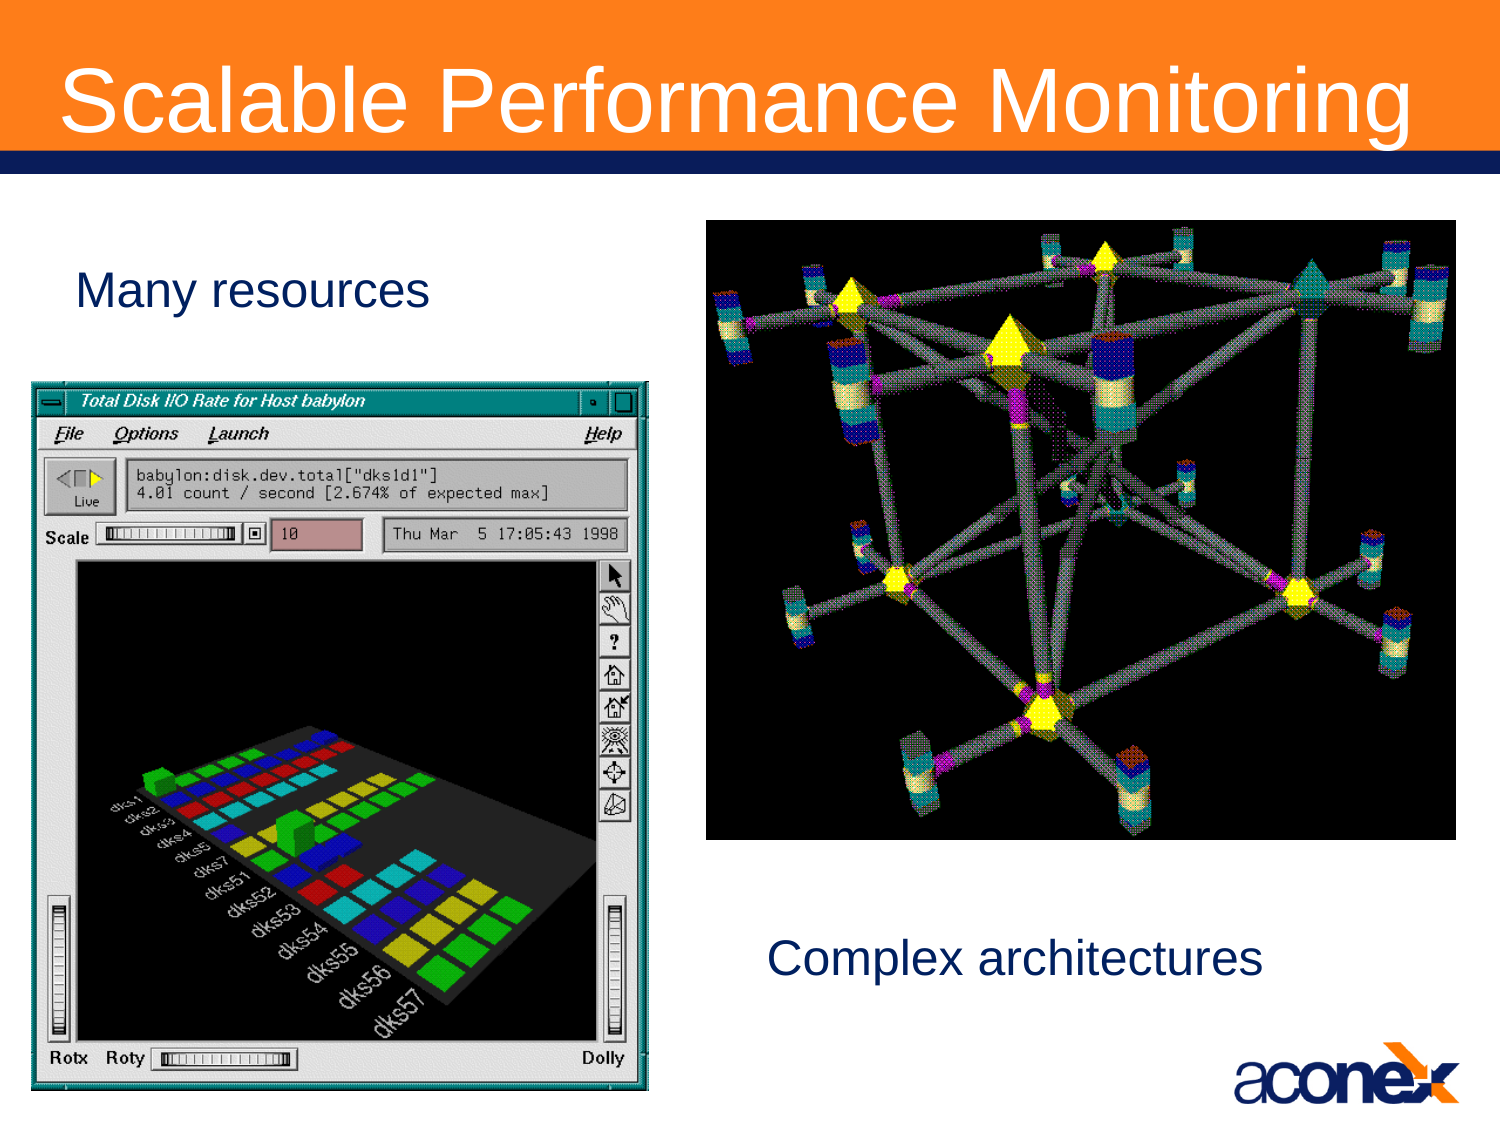

# Scalable Performance Monitoring
Many resources
Complex architectures